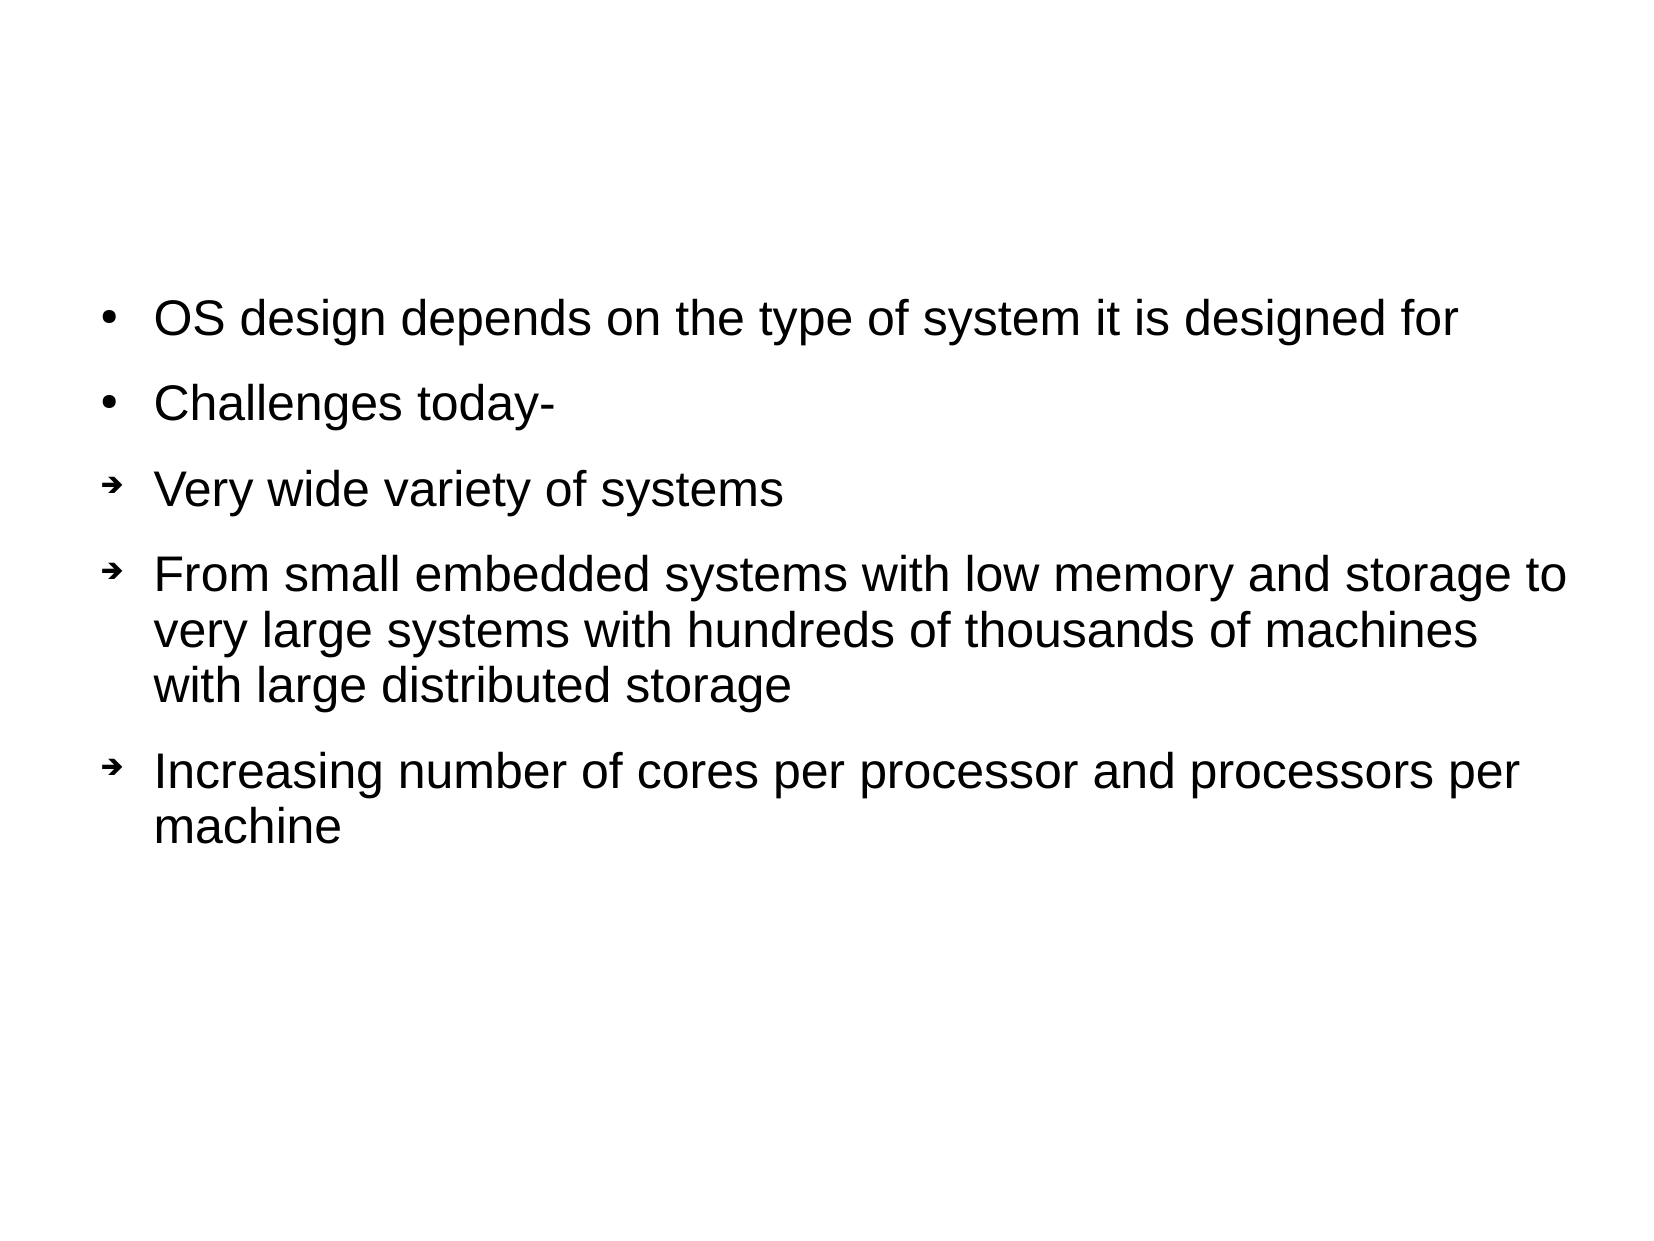

#
OS design depends on the type of system it is designed for
Challenges today-
Very wide variety of systems
From small embedded systems with low memory and storage to very large systems with hundreds of thousands of machines with large distributed storage
Increasing number of cores per processor and processors per machine